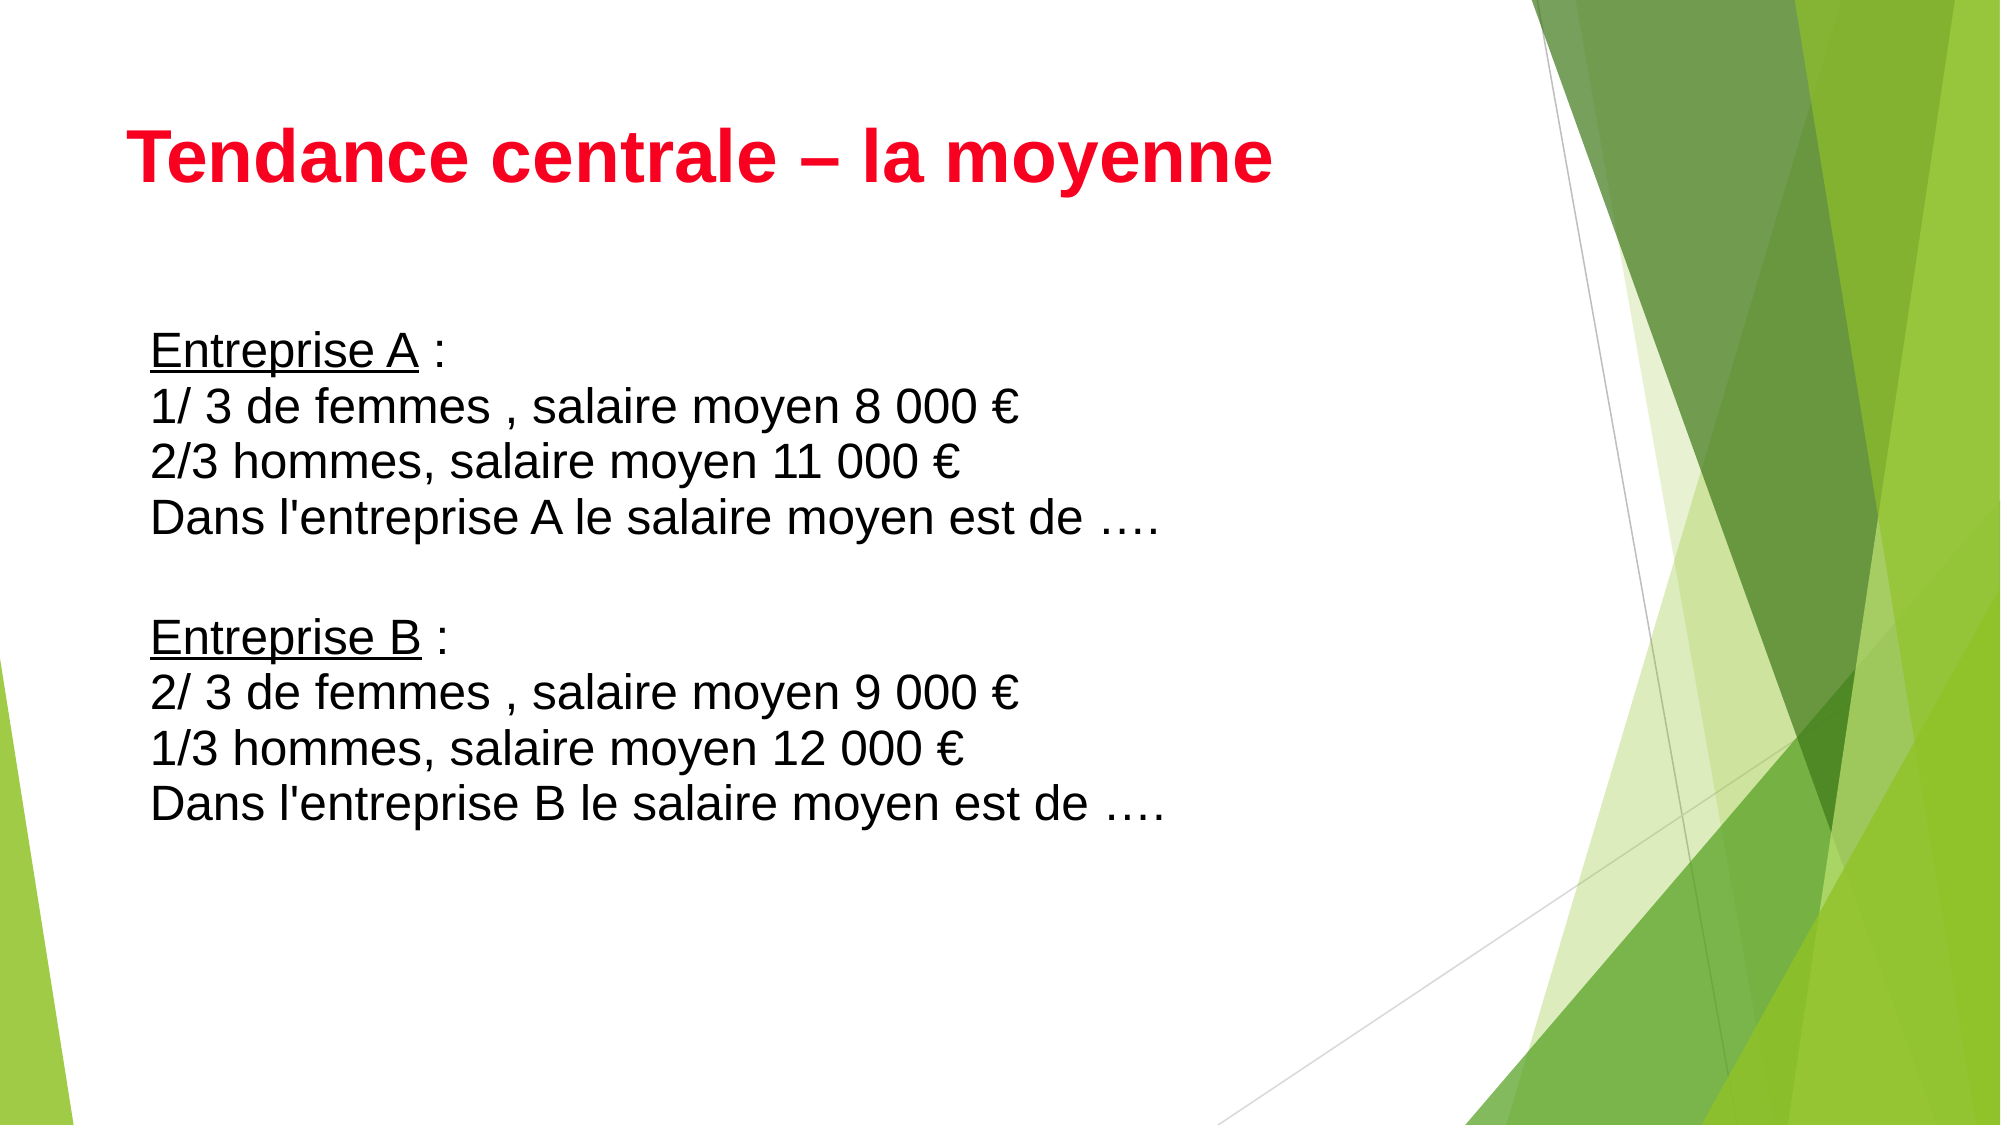

# Tendance centrale – la moyenne
Entreprise A :
1/ 3 de femmes , salaire moyen 8 000 €
2/3 hommes, salaire moyen 11 000 €
Dans l'entreprise A le salaire moyen est de ….
Entreprise B :
2/ 3 de femmes , salaire moyen 9 000 €
1/3 hommes, salaire moyen 12 000 €
Dans l'entreprise B le salaire moyen est de ….